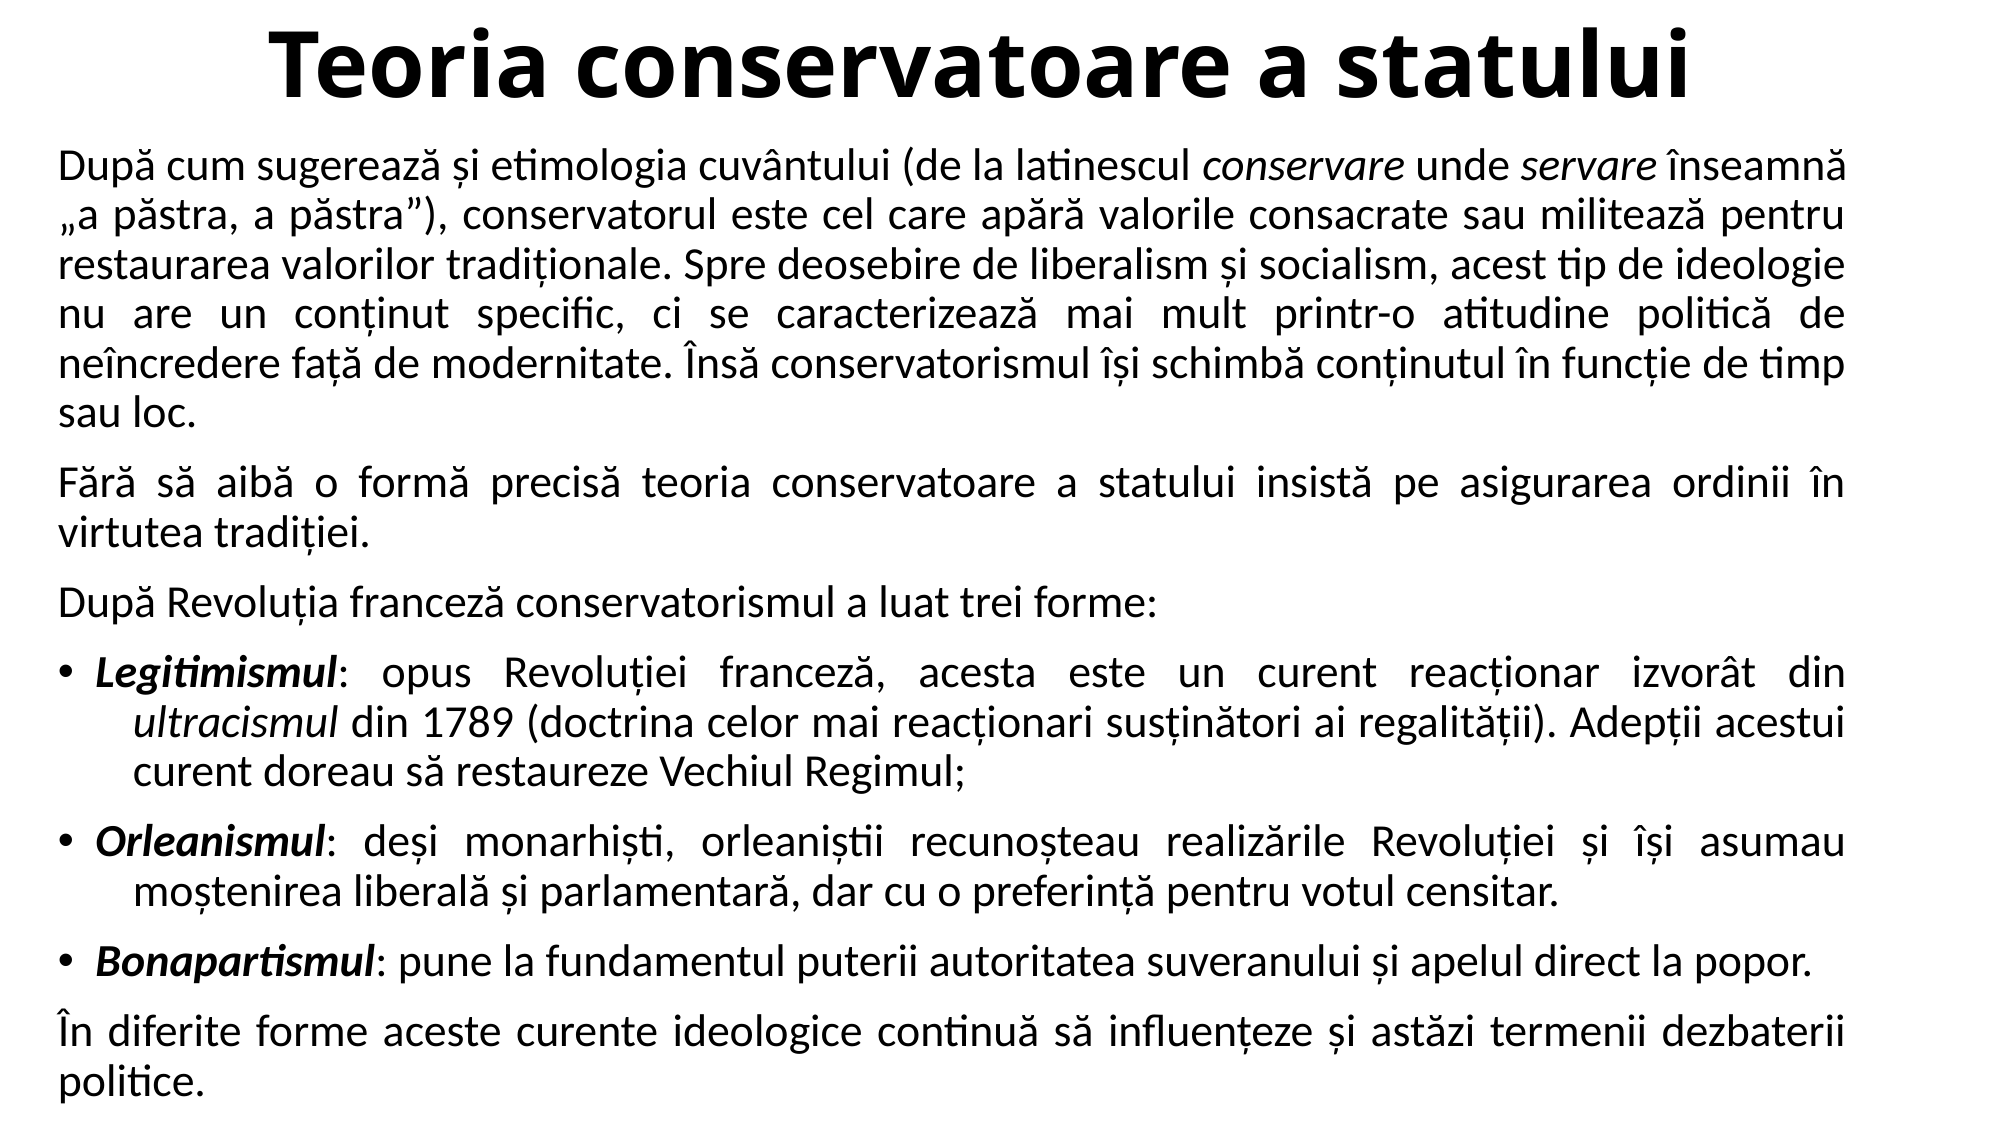

# Teoria conservatoare a statului
După cum sugerează și etimologia cuvântului (de la latinescul conservare unde servare înseamnă „a păstra, a păstra”), conservatorul este cel care apără valorile consacrate sau militează pentru restaurarea valorilor tradiționale. Spre deosebire de liberalism și socialism, acest tip de ideologie nu are un conținut specific, ci se caracterizează mai mult printr-o atitudine politică de neîncredere față de modernitate. Însă conservatorismul își schimbă conținutul în funcție de timp sau loc.
Fără să aibă o formă precisă teoria conservatoare a statului insistă pe asigurarea ordinii în virtutea tradiției.
După Revoluția franceză conservatorismul a luat trei forme:
Legitimismul: opus Revoluției franceză, acesta este un curent reacționar izvorât din ultracismul din 1789 (doctrina celor mai reacționari susținători ai regalității). Adepții acestui curent doreau să restaureze Vechiul Regimul;
Orleanismul: deși monarhiști, orleaniștii recunoșteau realizările Revoluției și își asumau moștenirea liberală și parlamentară, dar cu o preferință pentru votul censitar.
Bonapartismul: pune la fundamentul puterii autoritatea suveranului și apelul direct la popor.
În diferite forme aceste curente ideologice continuă să influențeze și astăzi termenii dezbaterii politice.